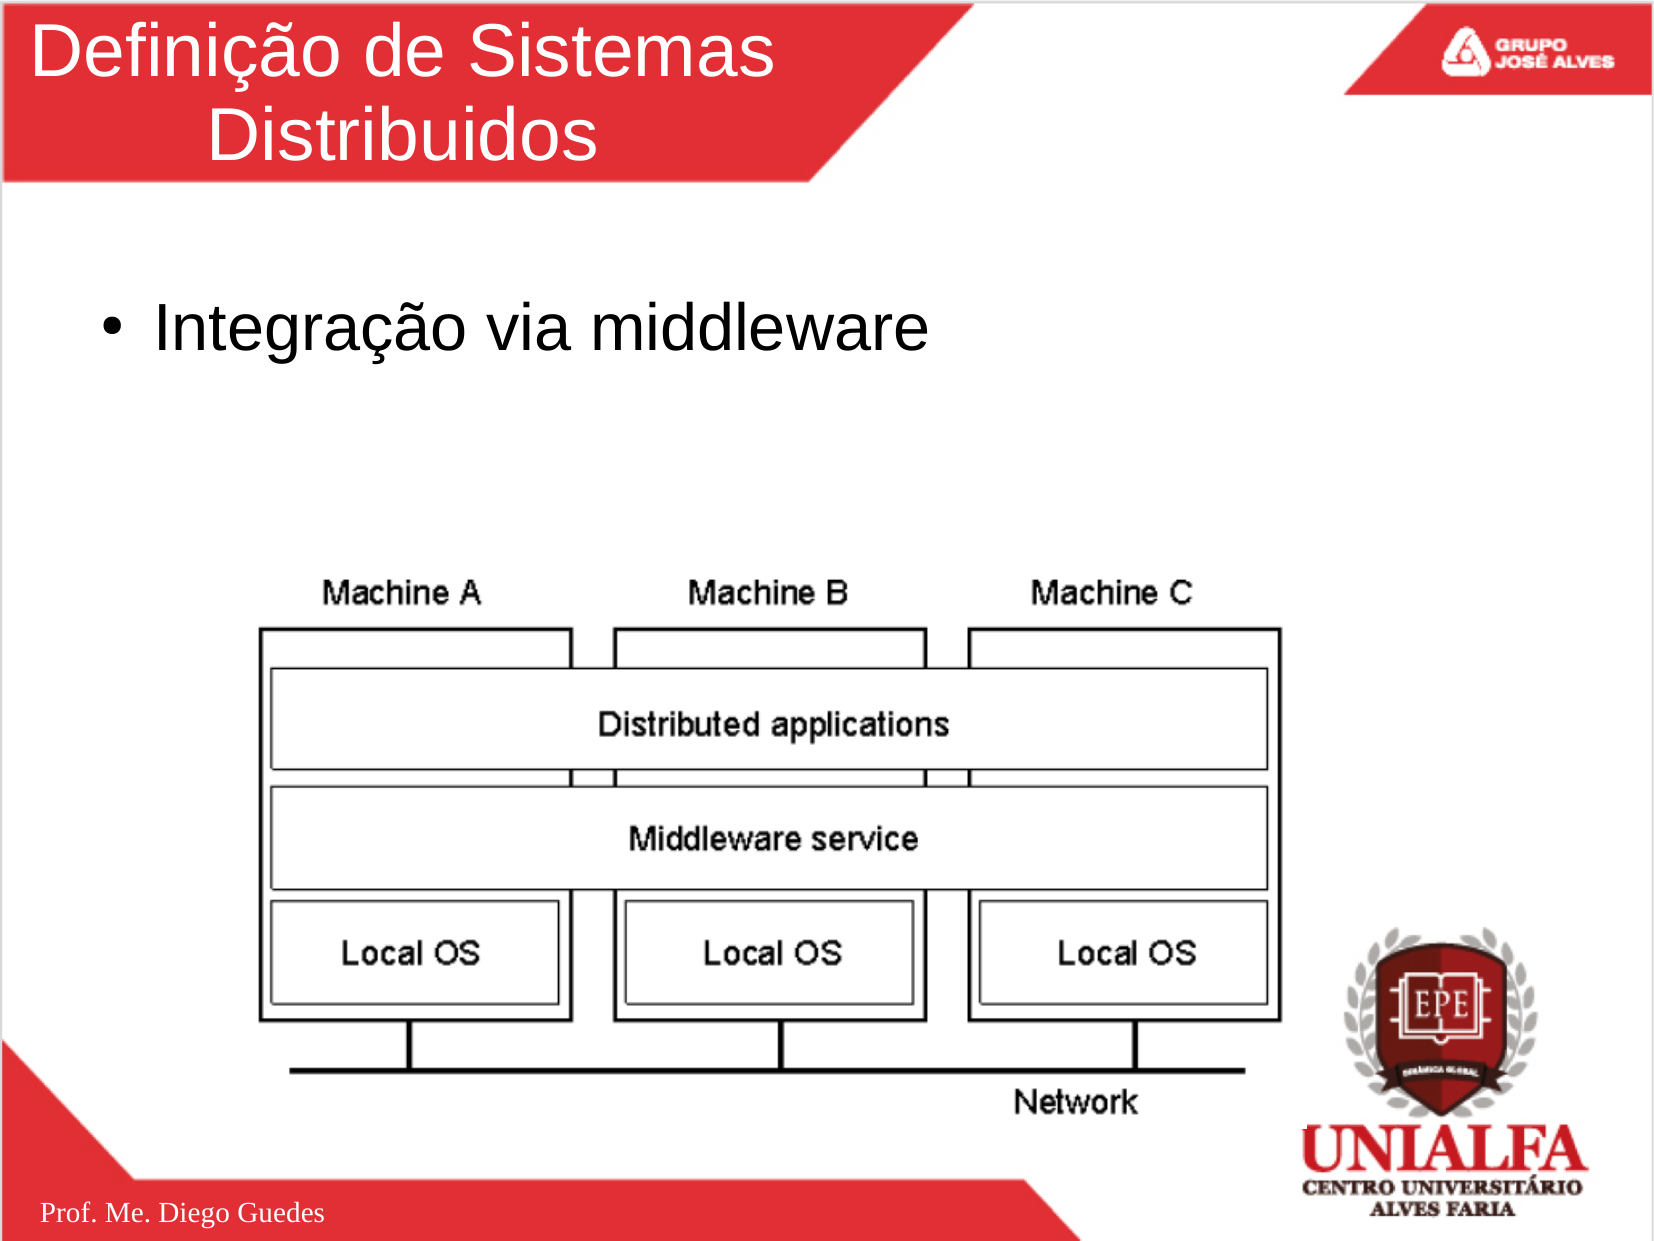

Definição de Sistemas Distribuidos
# Integração via middleware